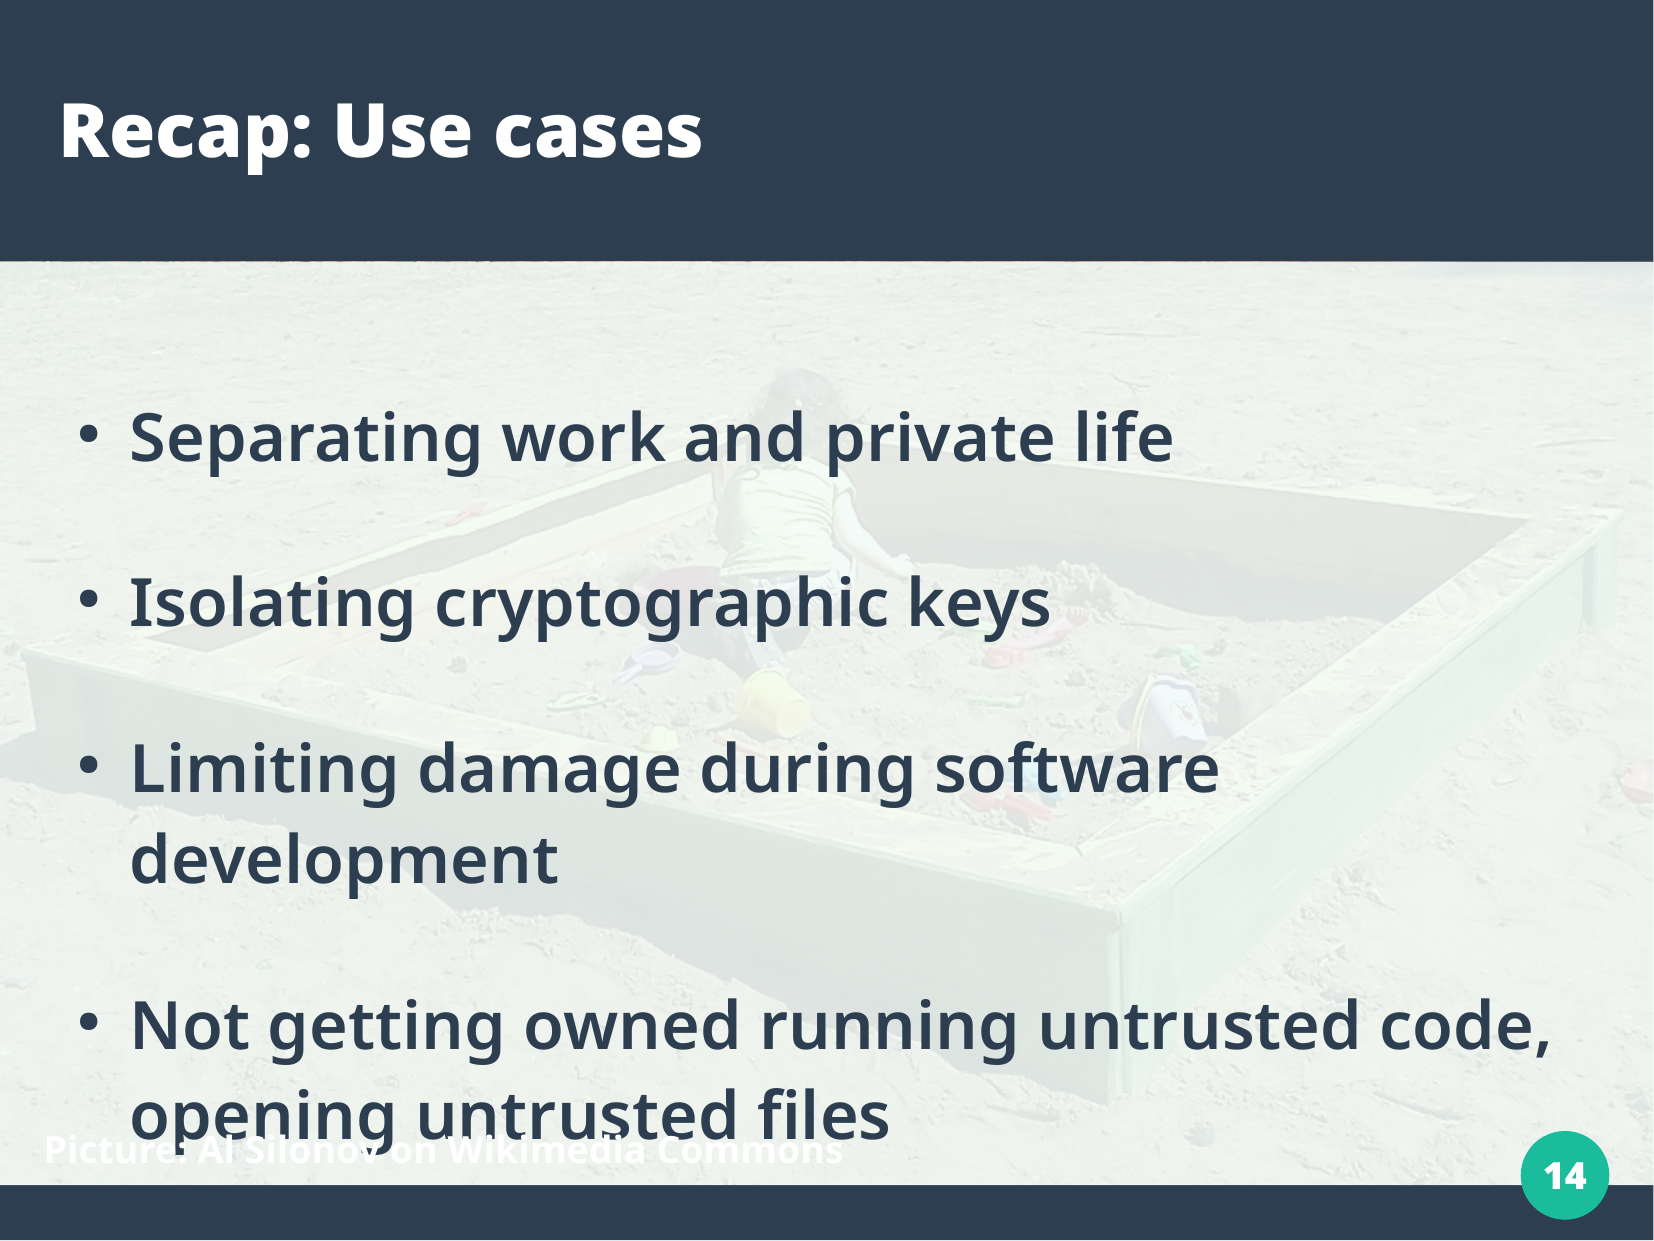

# Recap: Use cases
Separating work and private life
Isolating cryptographic keys
Limiting damage during software development
Not getting owned running untrusted code, opening untrusted files
Picture: Al Silonov on Wikimedia Commons
14